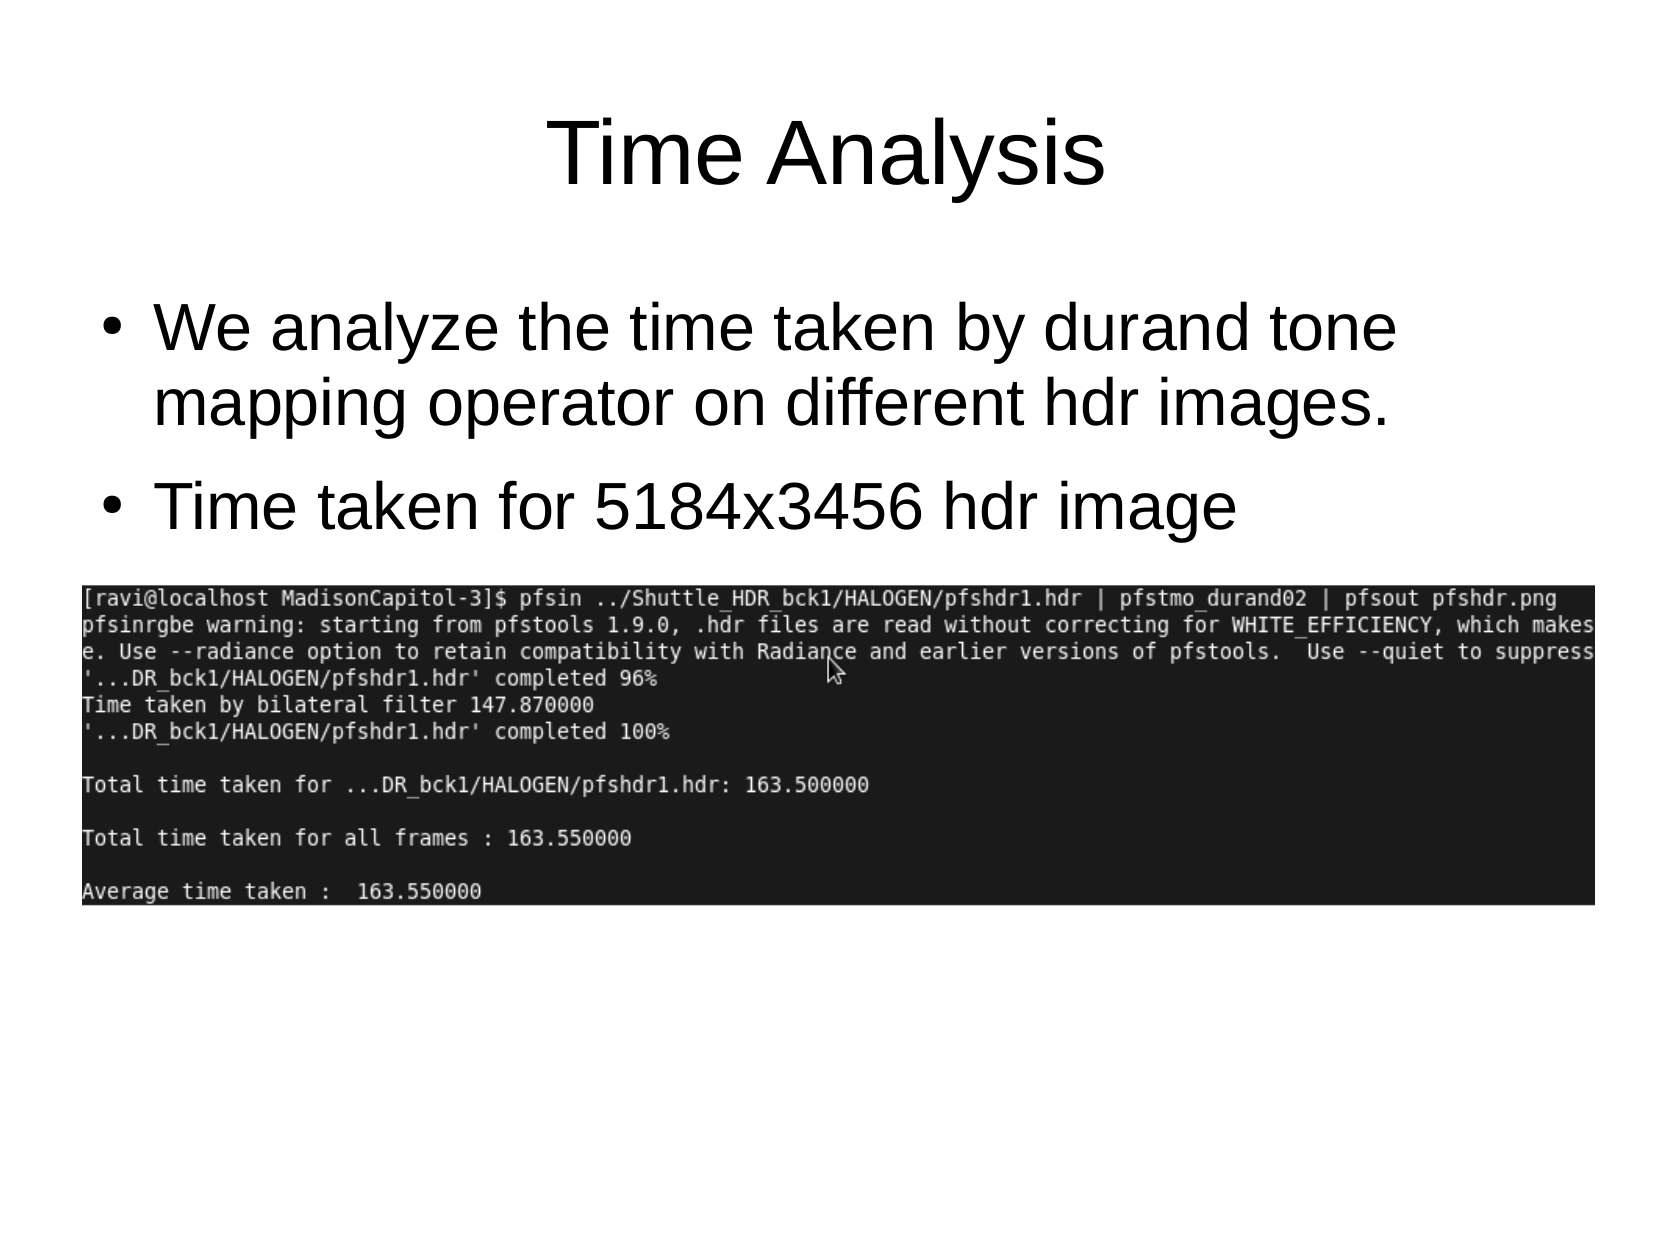

# Time Analysis
We analyze the time taken by durand tone mapping operator on different hdr images.
Time taken for 5184x3456 hdr image